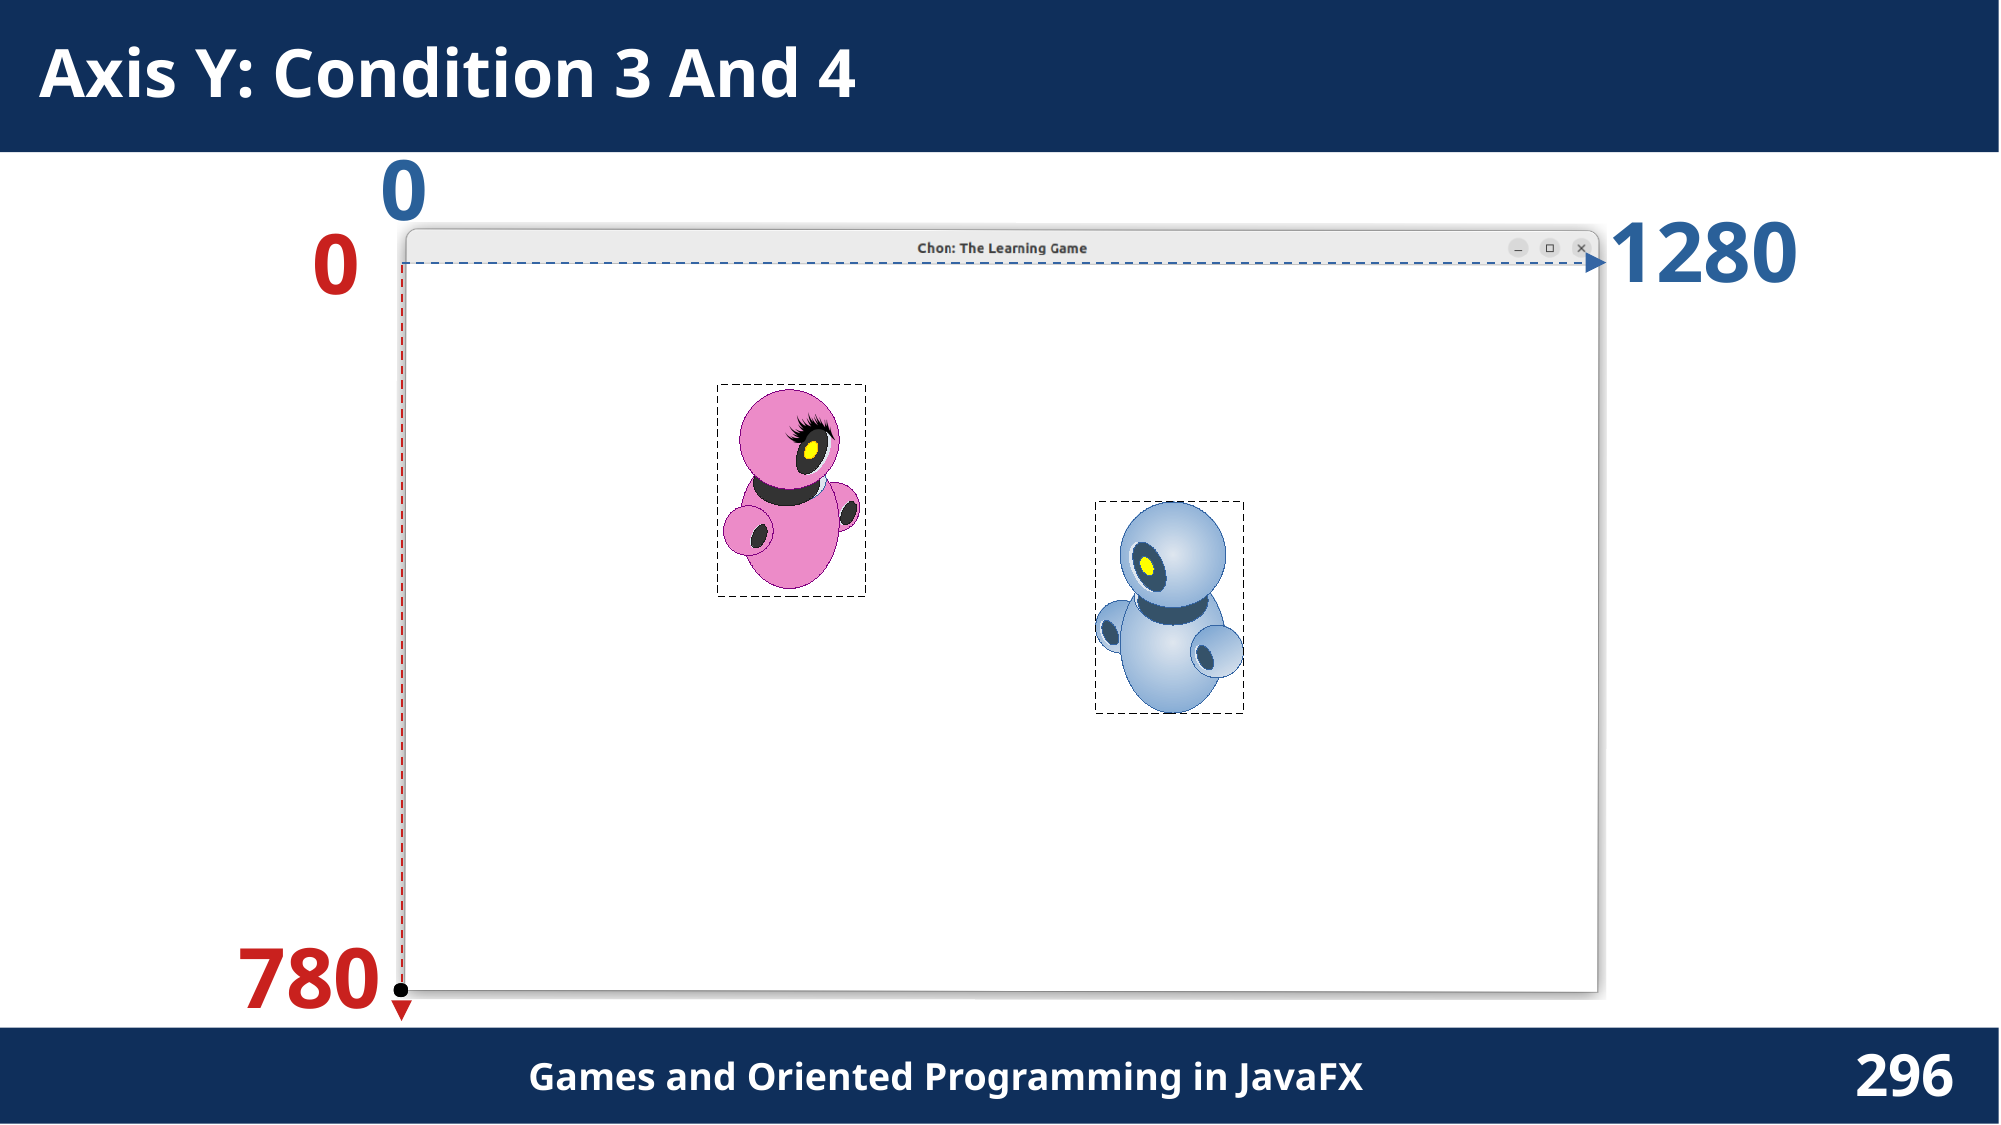

Axis Y: Condition 3 And 4
0
1280
0
.
.
780